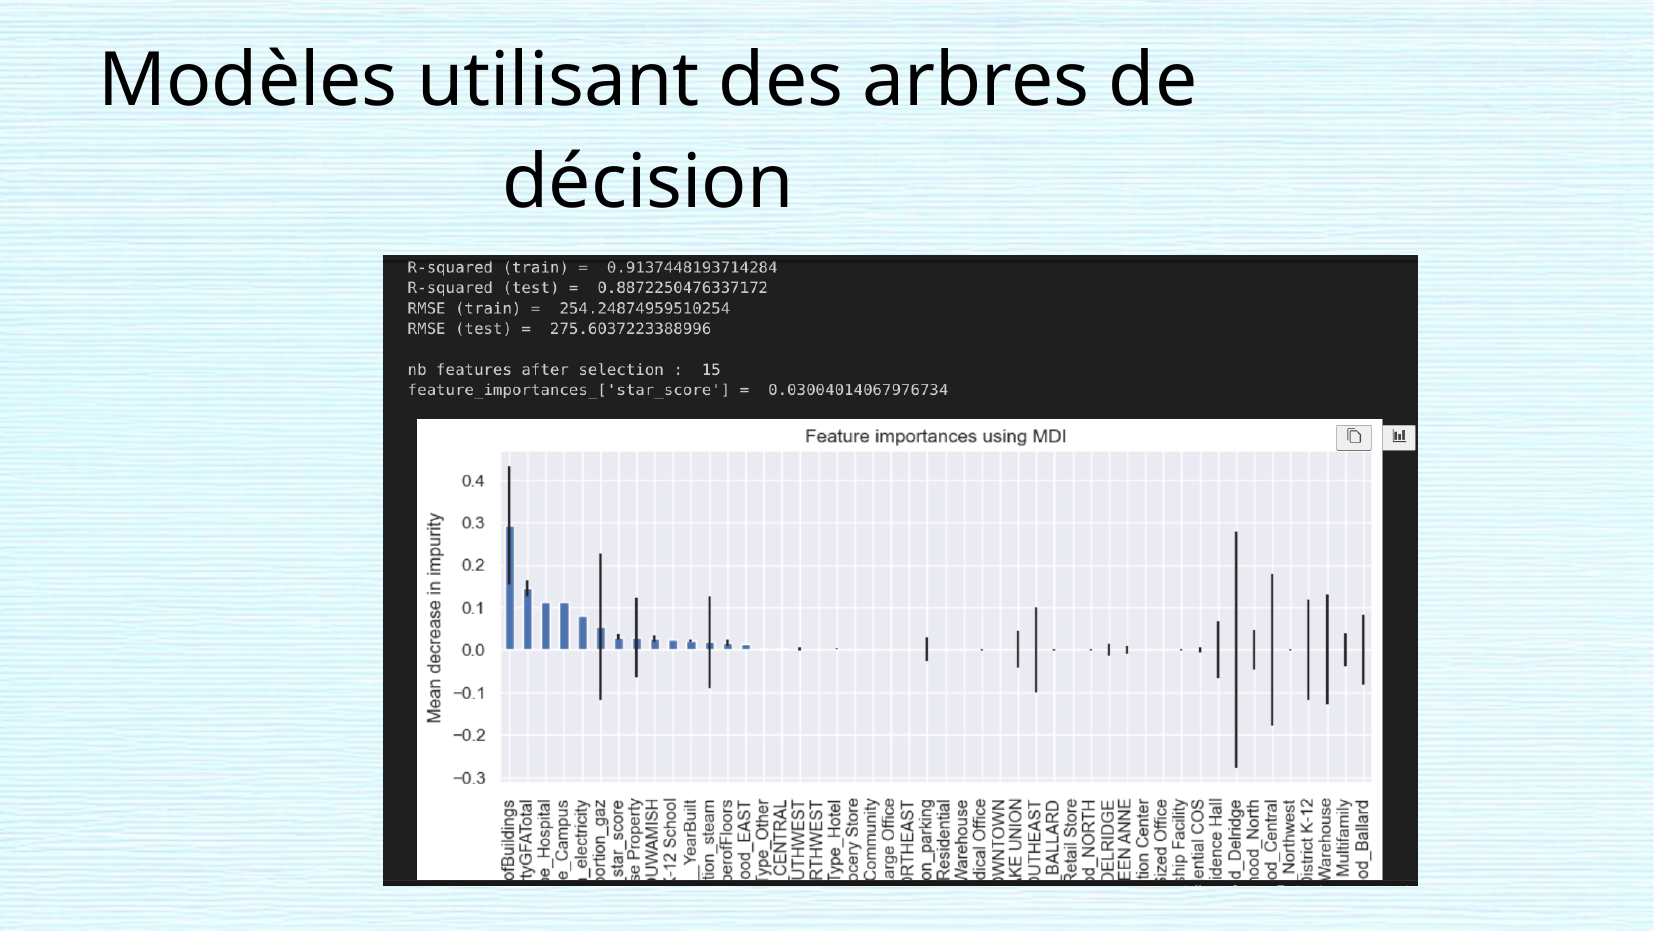

# Modèles utilisant des arbres de décision